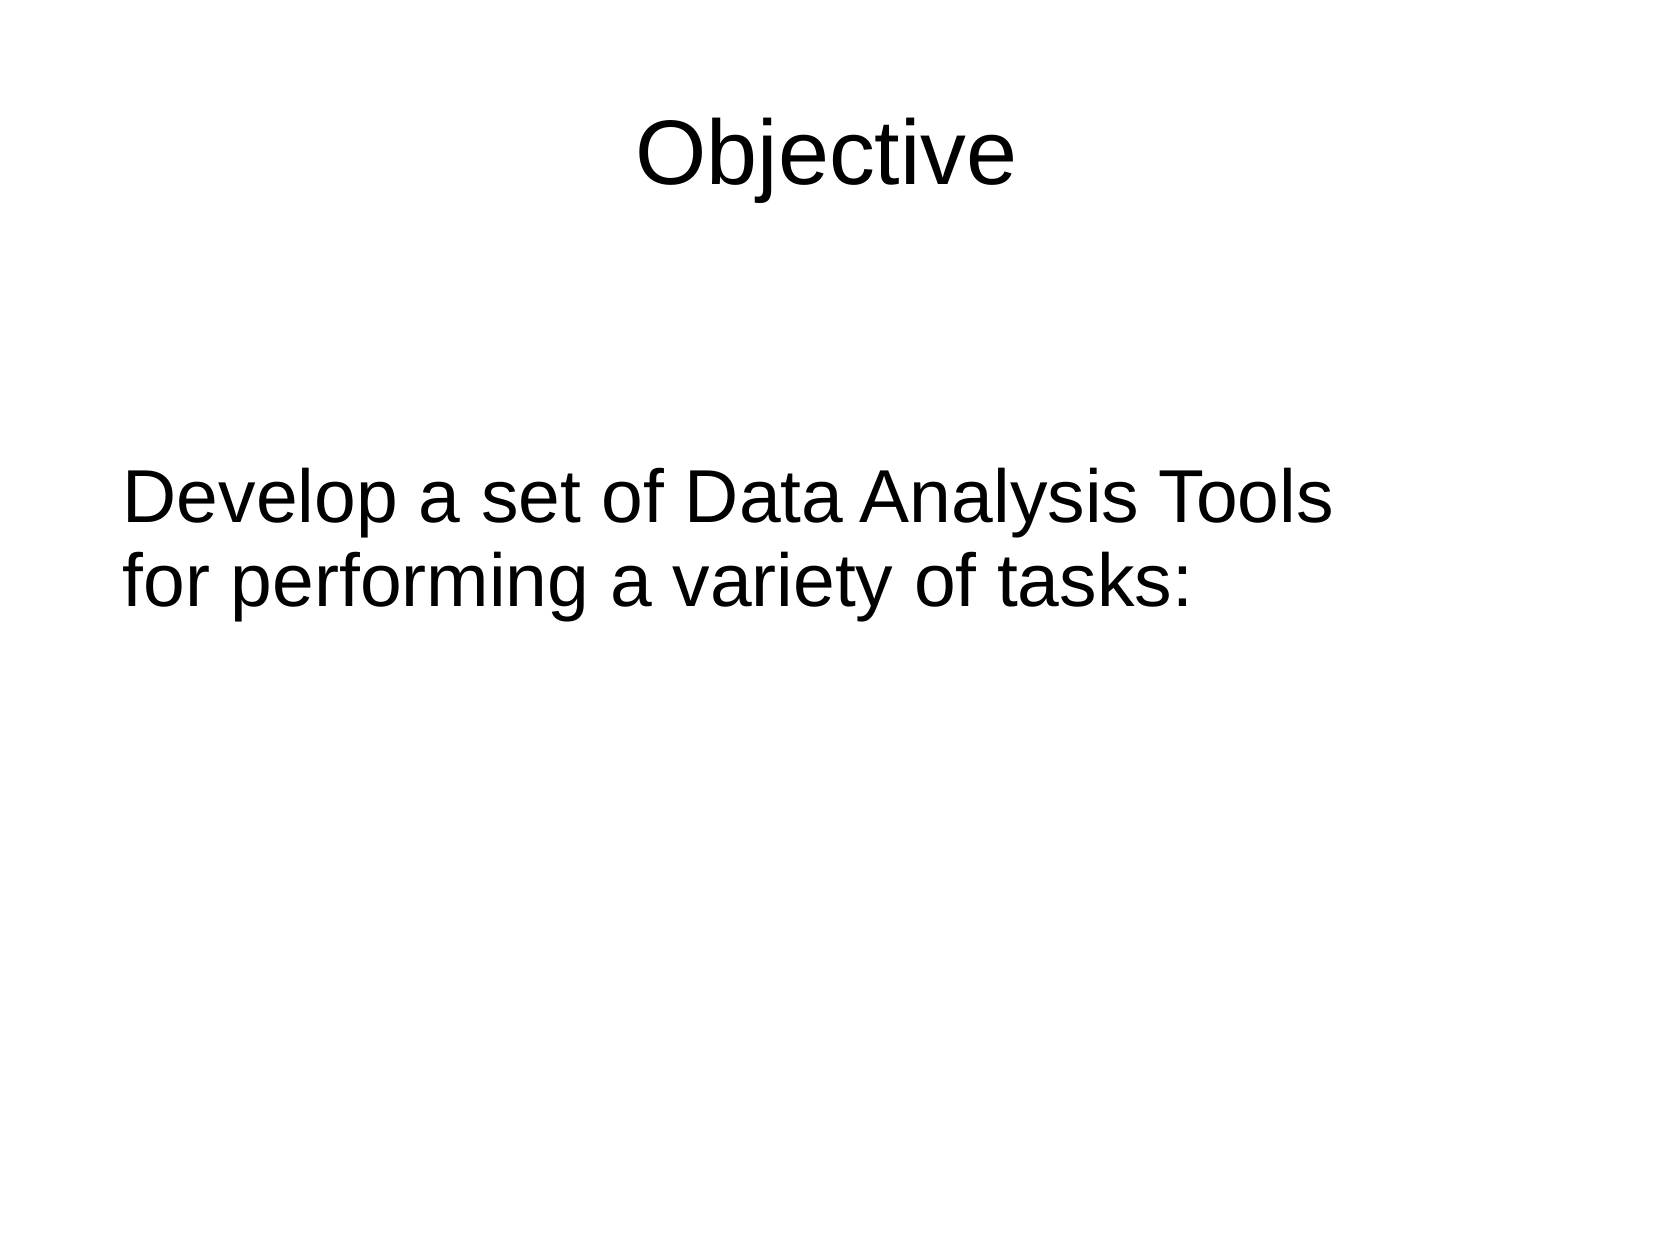

# Objective
Develop a set of Data Analysis Tools
for performing a variety of tasks: